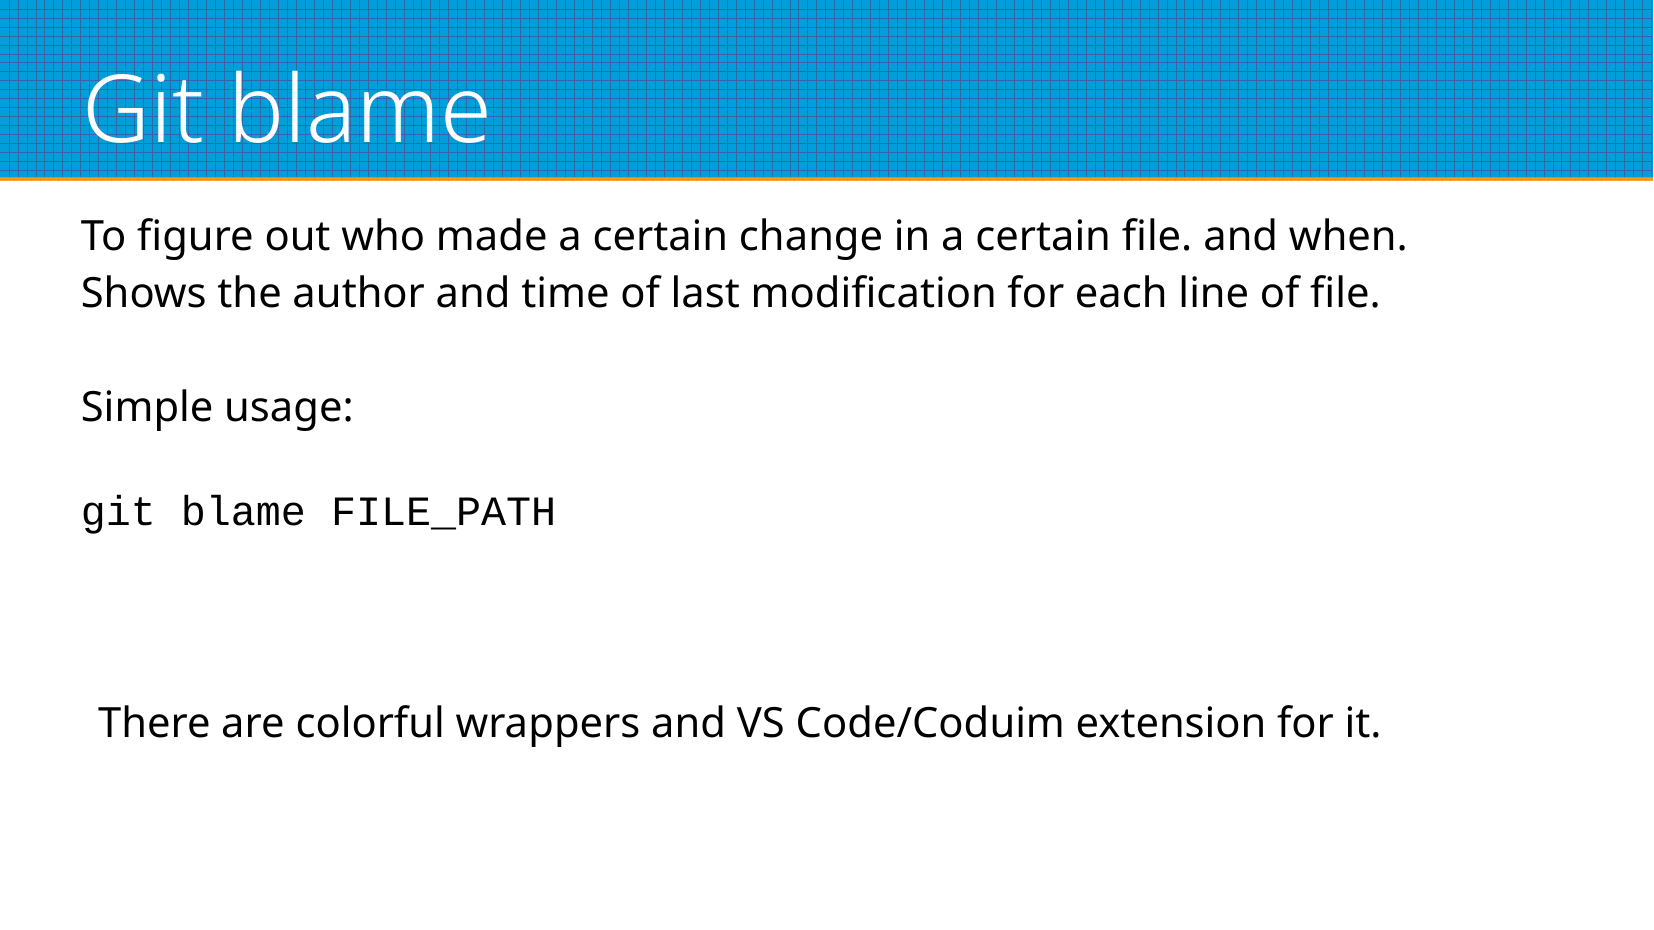

# Git blame
To figure out who made a certain change in a certain file. and when.
Shows the author and time of last modification for each line of file.
Simple usage:
git blame FILE_PATH
There are colorful wrappers and VS Code/Coduim extension for it.